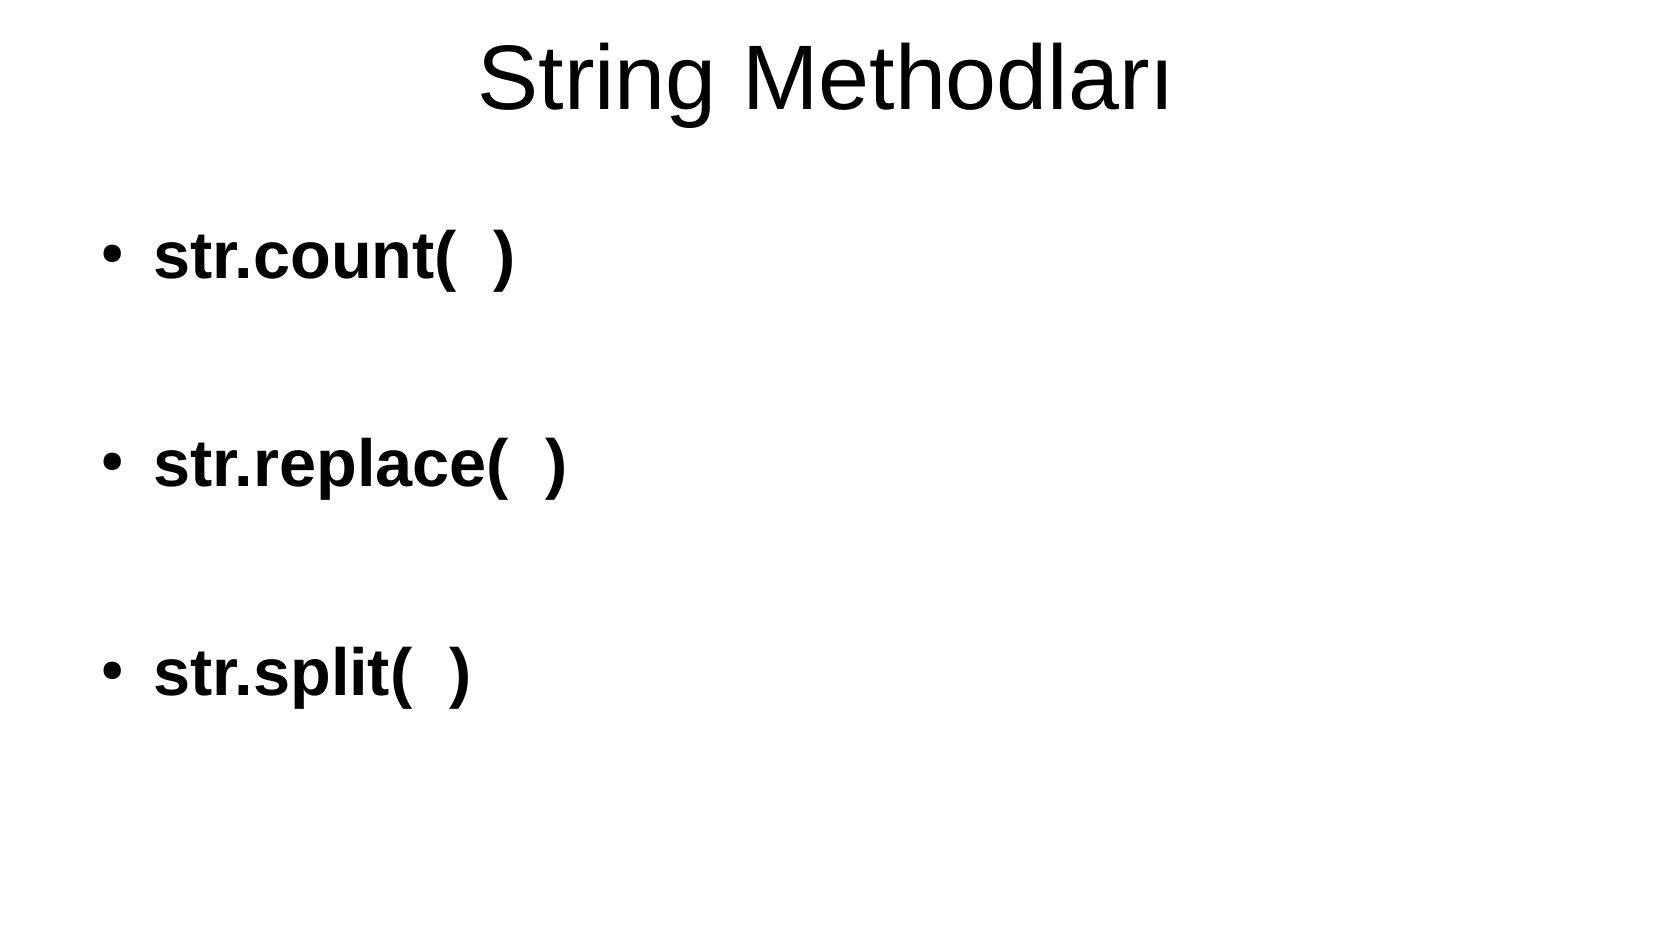

# String Methodları
str.count( )
str.replace( )
str.split( )